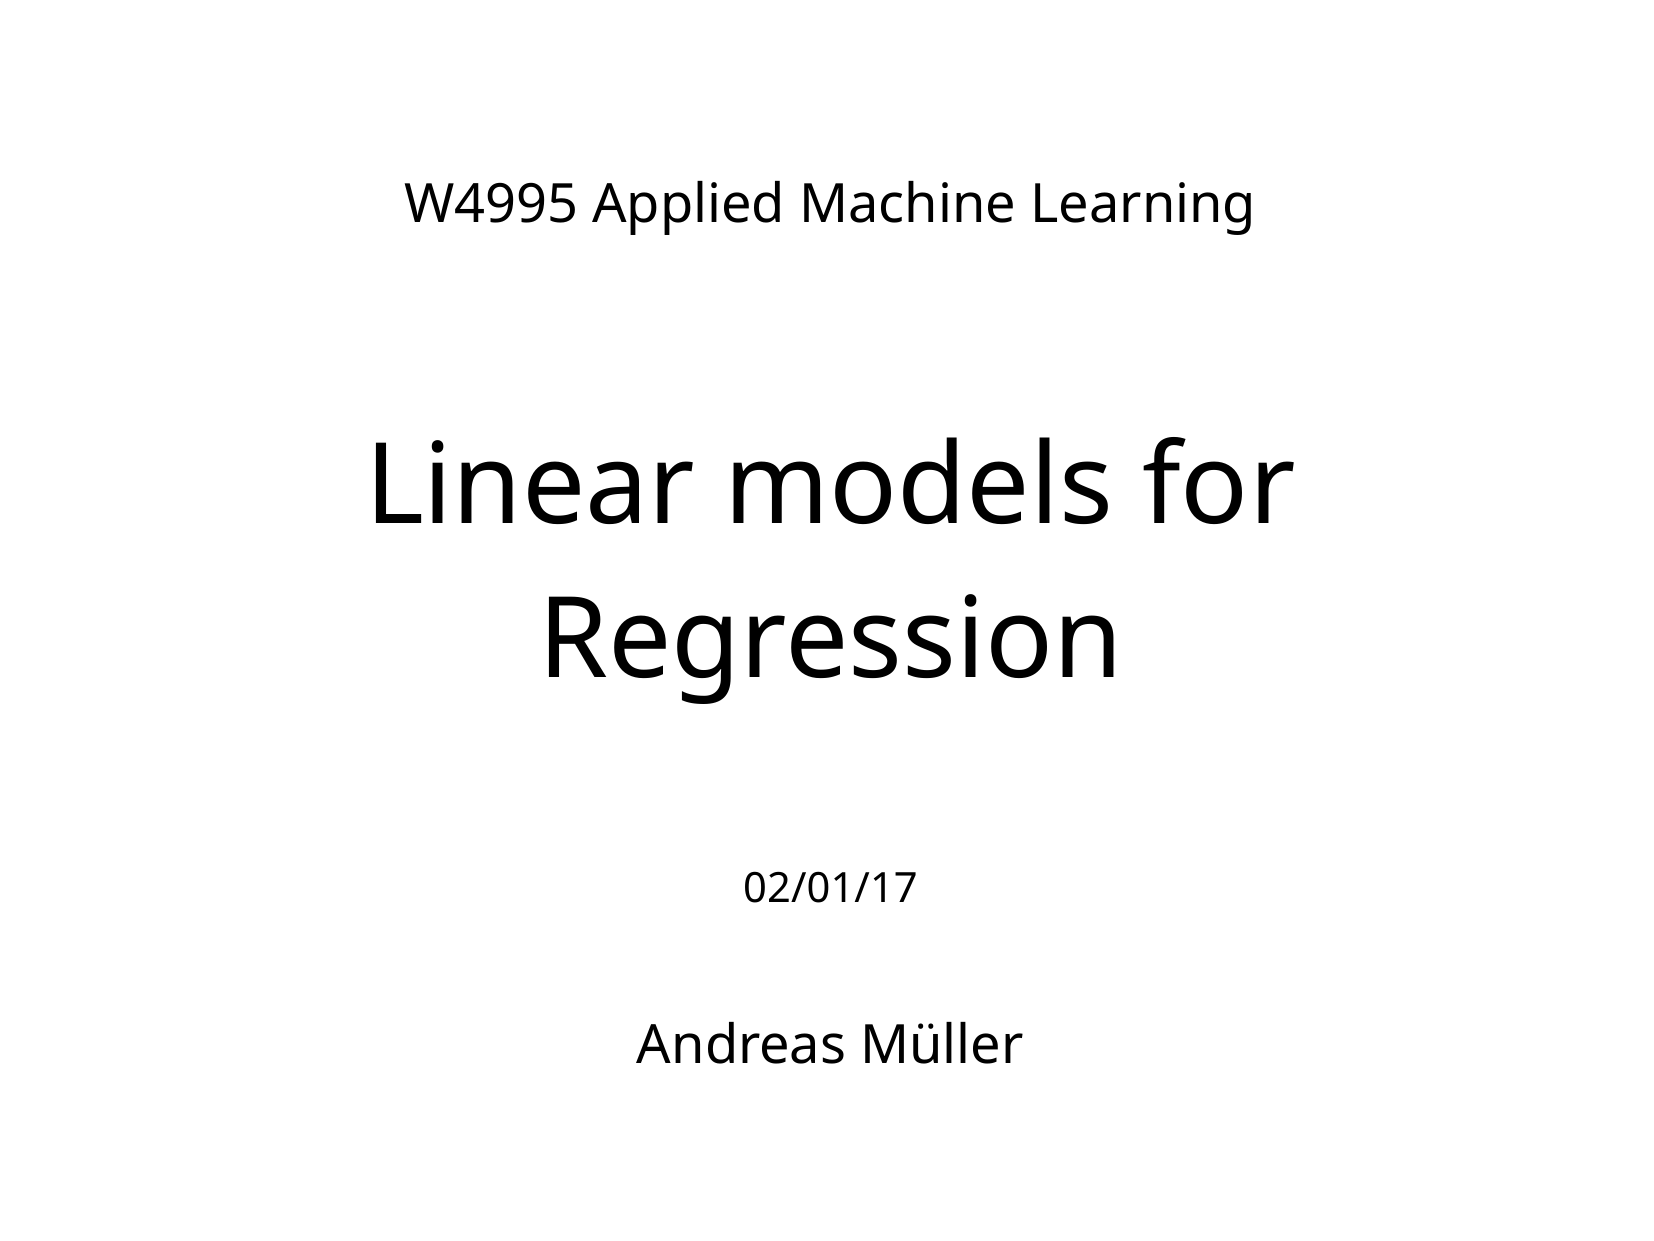

W4995 Applied Machine Learning
Linear models for Regression
02/01/17
Andreas Müller